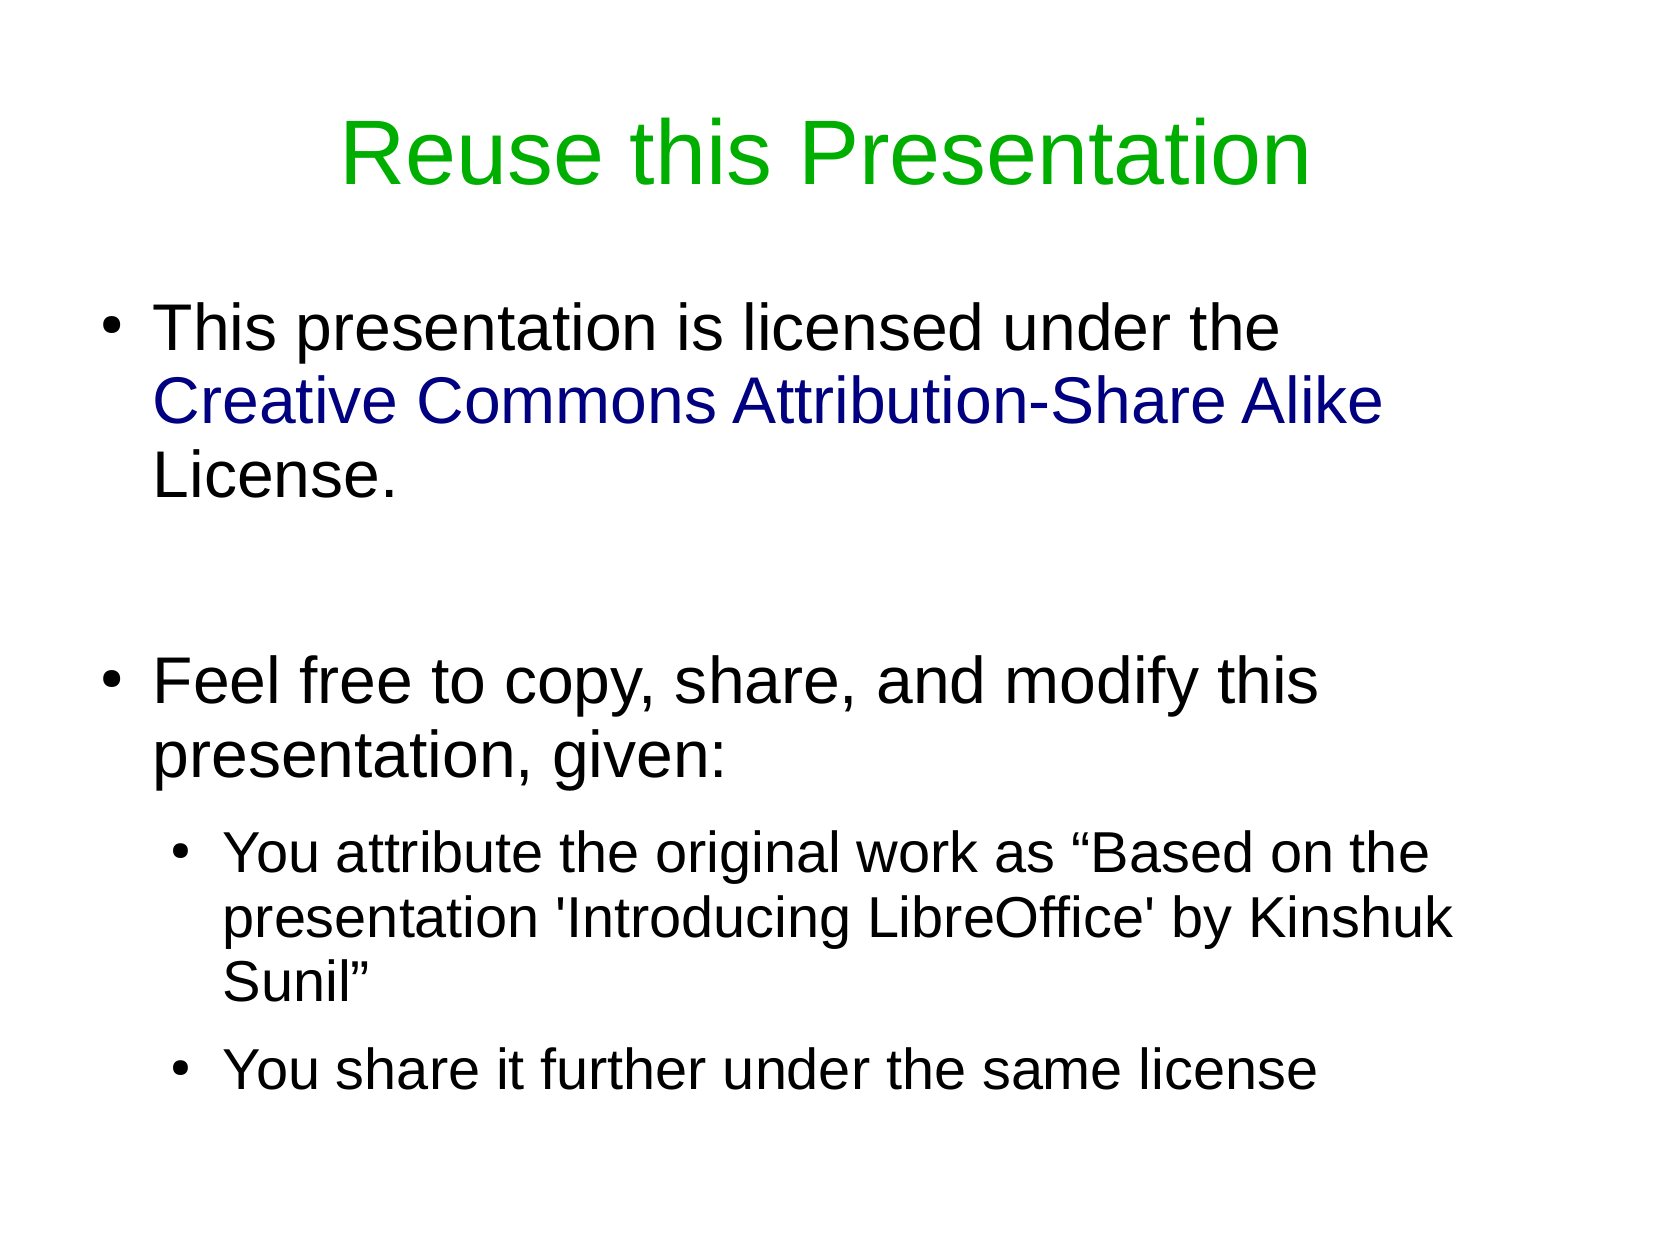

# Reuse this Presentation
This presentation is licensed under the Creative Commons Attribution-Share Alike License.
Feel free to copy, share, and modify this presentation, given:
You attribute the original work as “Based on the presentation 'Introducing LibreOffice' by Kinshuk Sunil”
You share it further under the same license